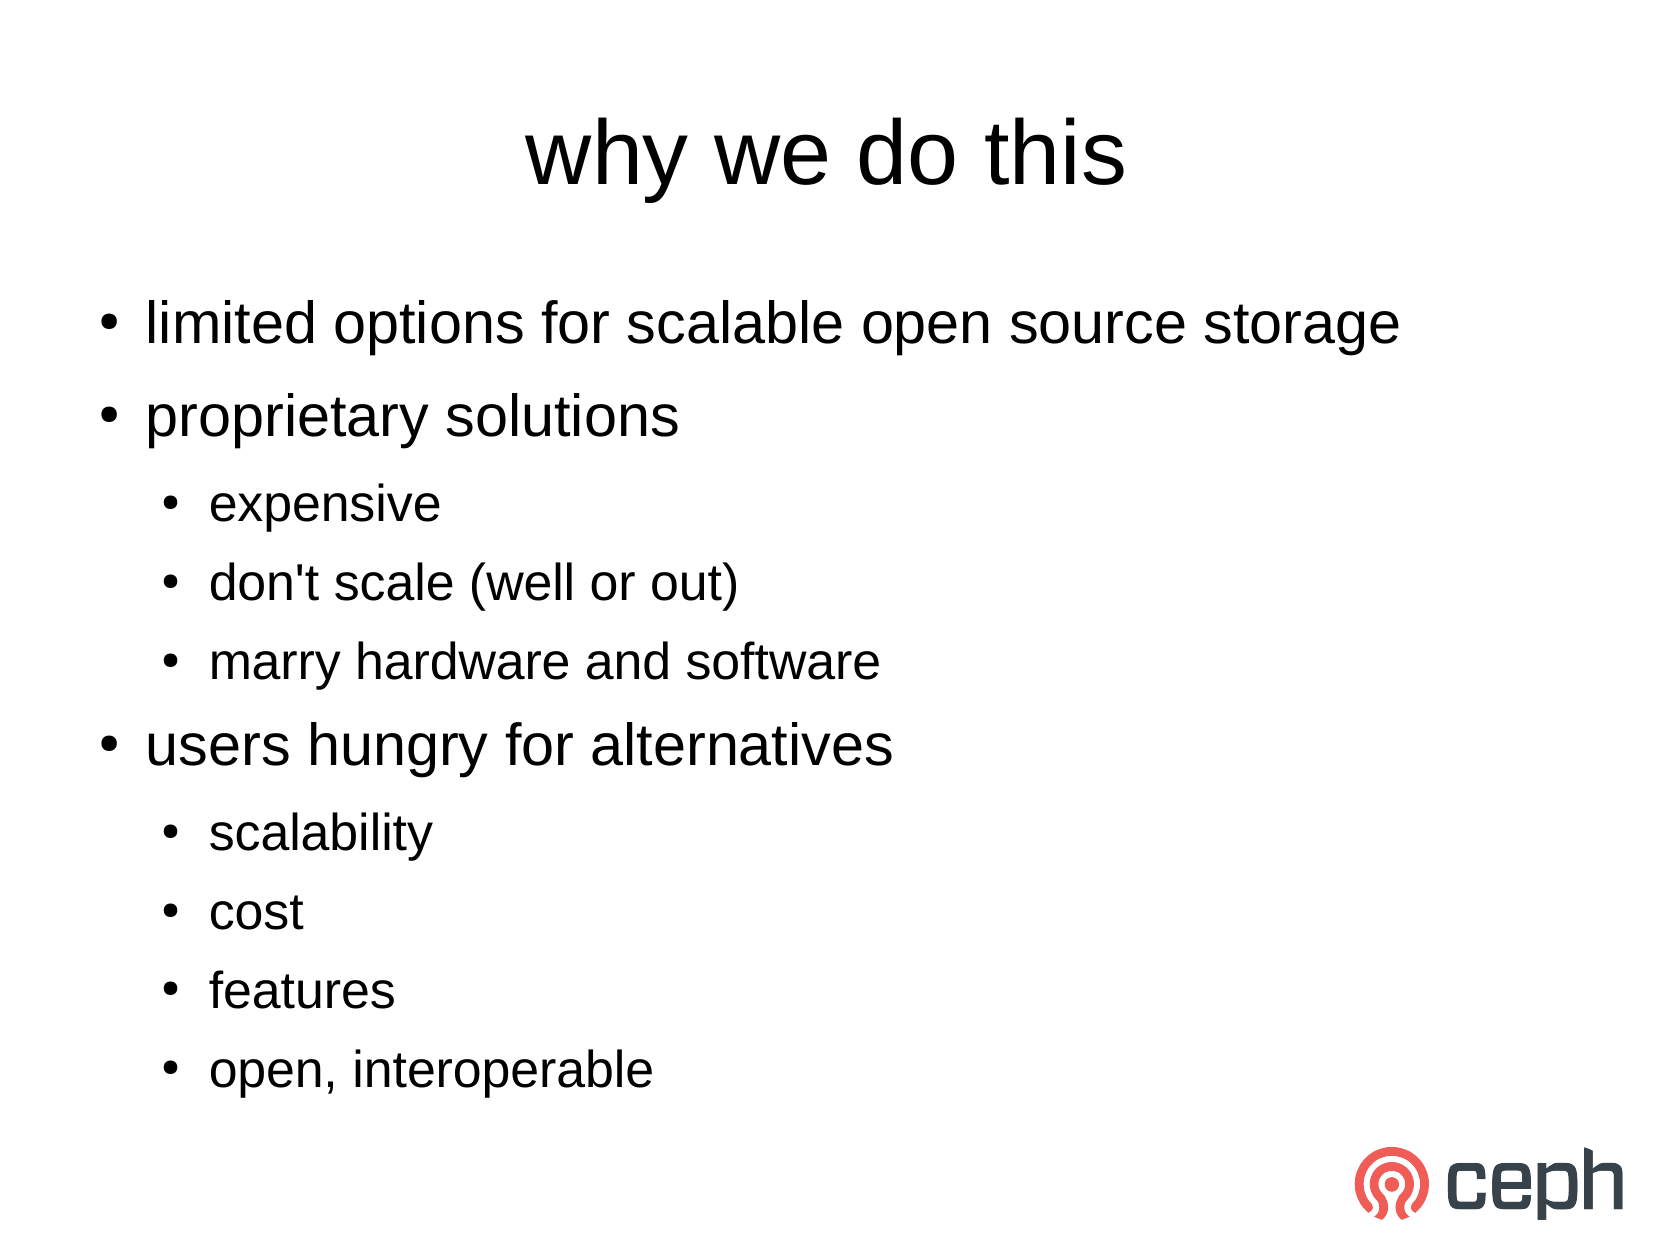

# why we do this
limited options for scalable open source storage
proprietary solutions
expensive
don't scale (well or out)
marry hardware and software
users hungry for alternatives
scalability
cost
features
open, interoperable